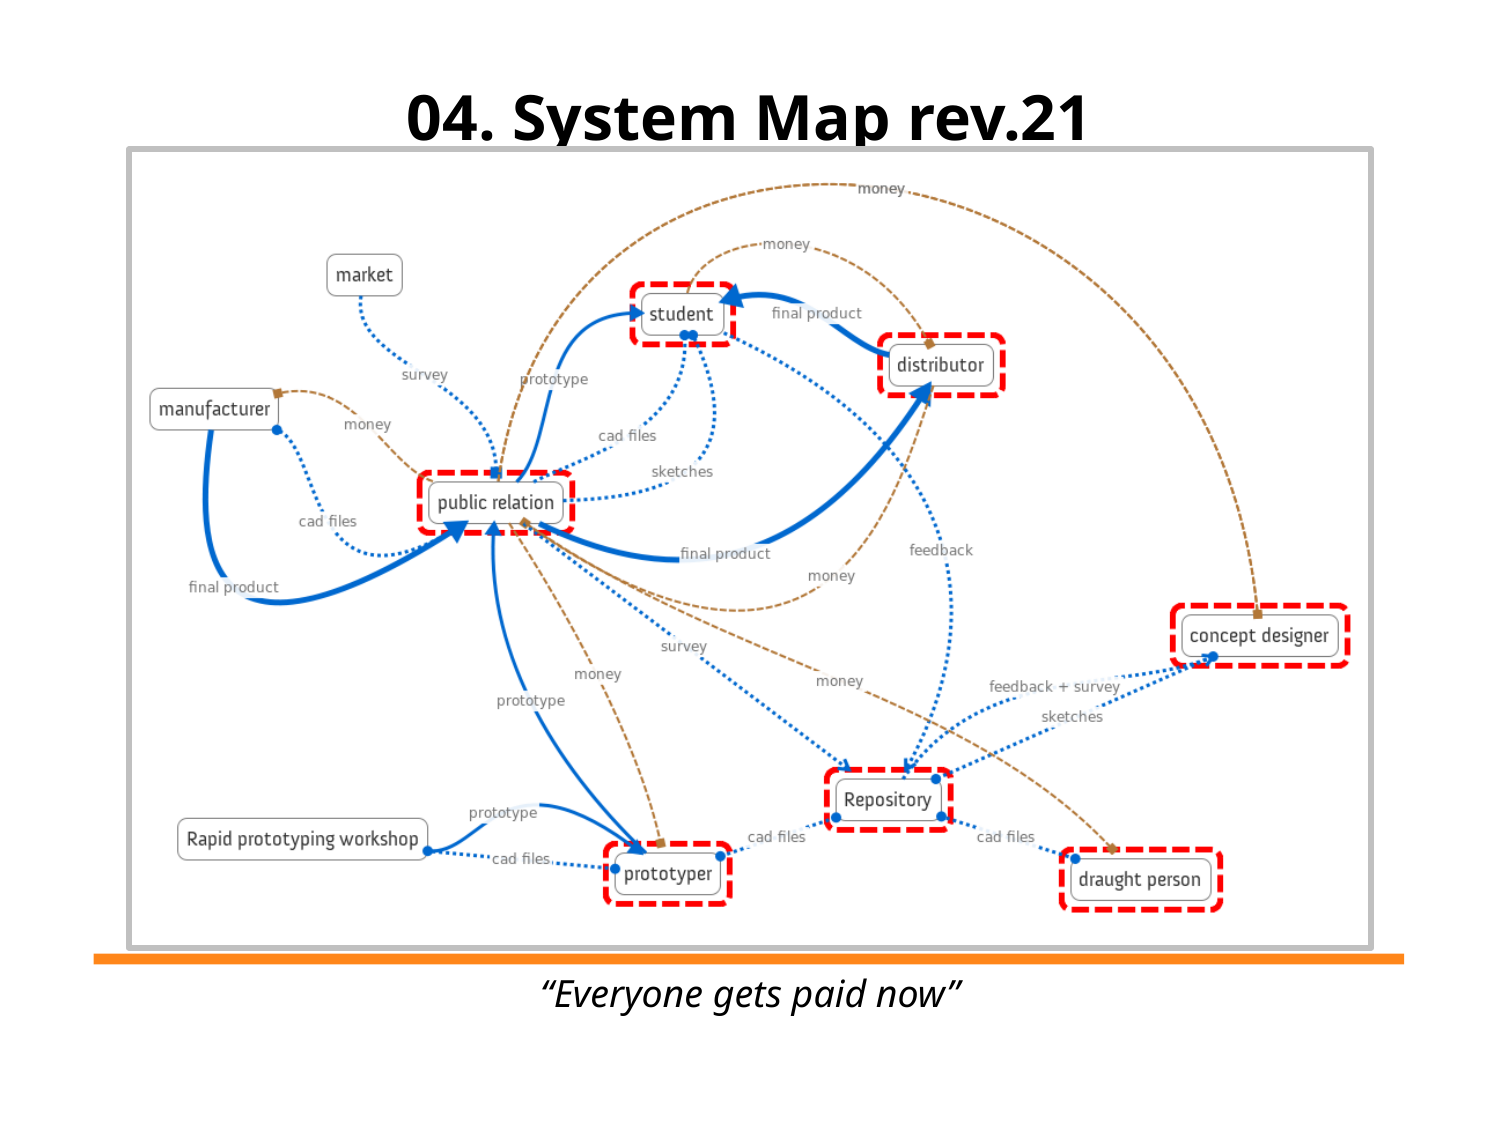

# 04. System Map rev.21
“Everyone gets paid now”